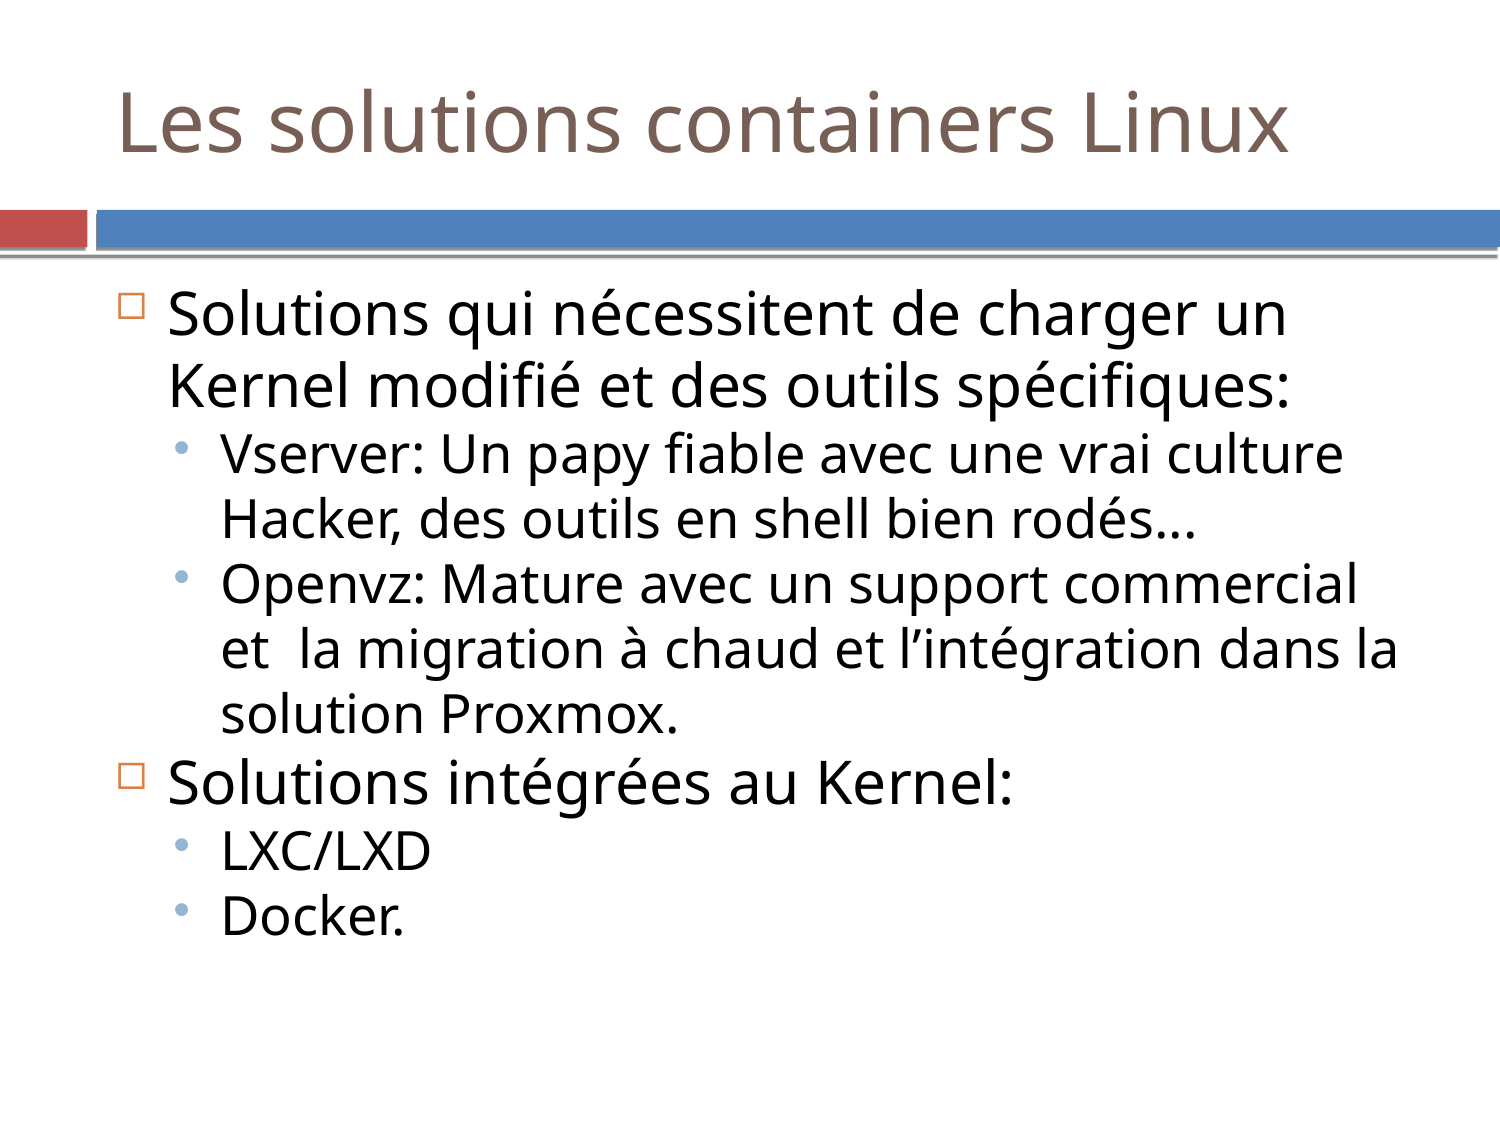

Les solutions containers Linux
Solutions qui nécessitent de charger un Kernel modifié et des outils spécifiques:
Vserver: Un papy fiable avec une vrai culture Hacker, des outils en shell bien rodés...
Openvz: Mature avec un support commercial et la migration à chaud et l’intégration dans la solution Proxmox.
Solutions intégrées au Kernel:
LXC/LXD
Docker.